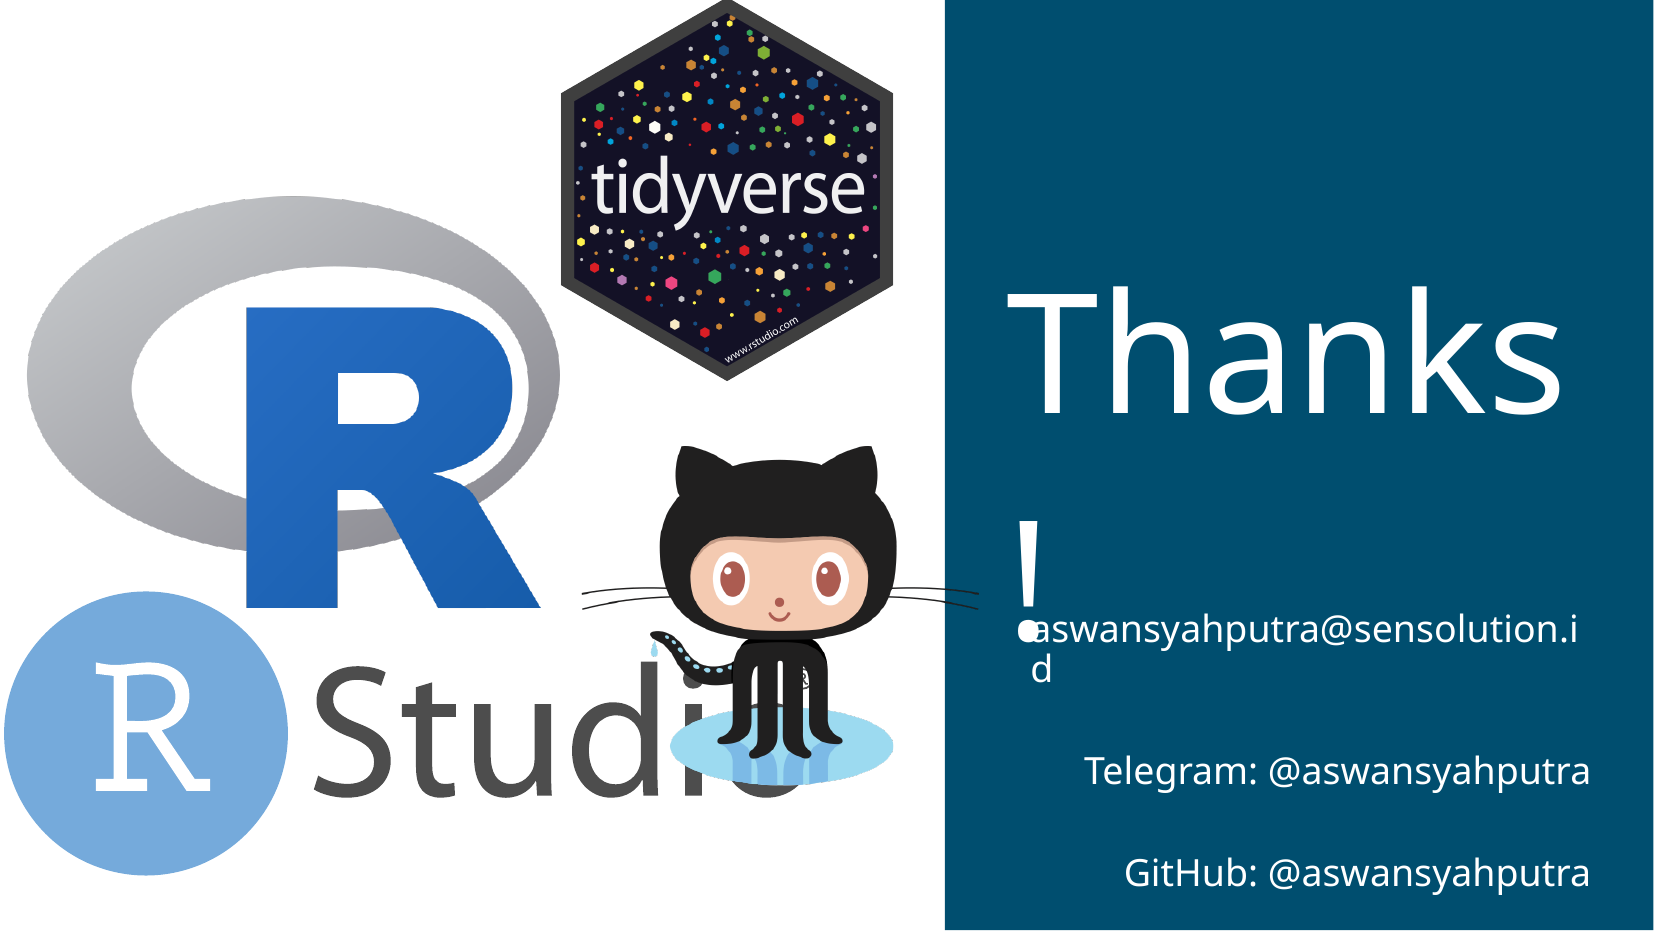

Thanks!
aswansyahputra@sensolution.id
Telegram: @aswansyahputra
GitHub: @aswansyahputra
www.aswansyahputra.com